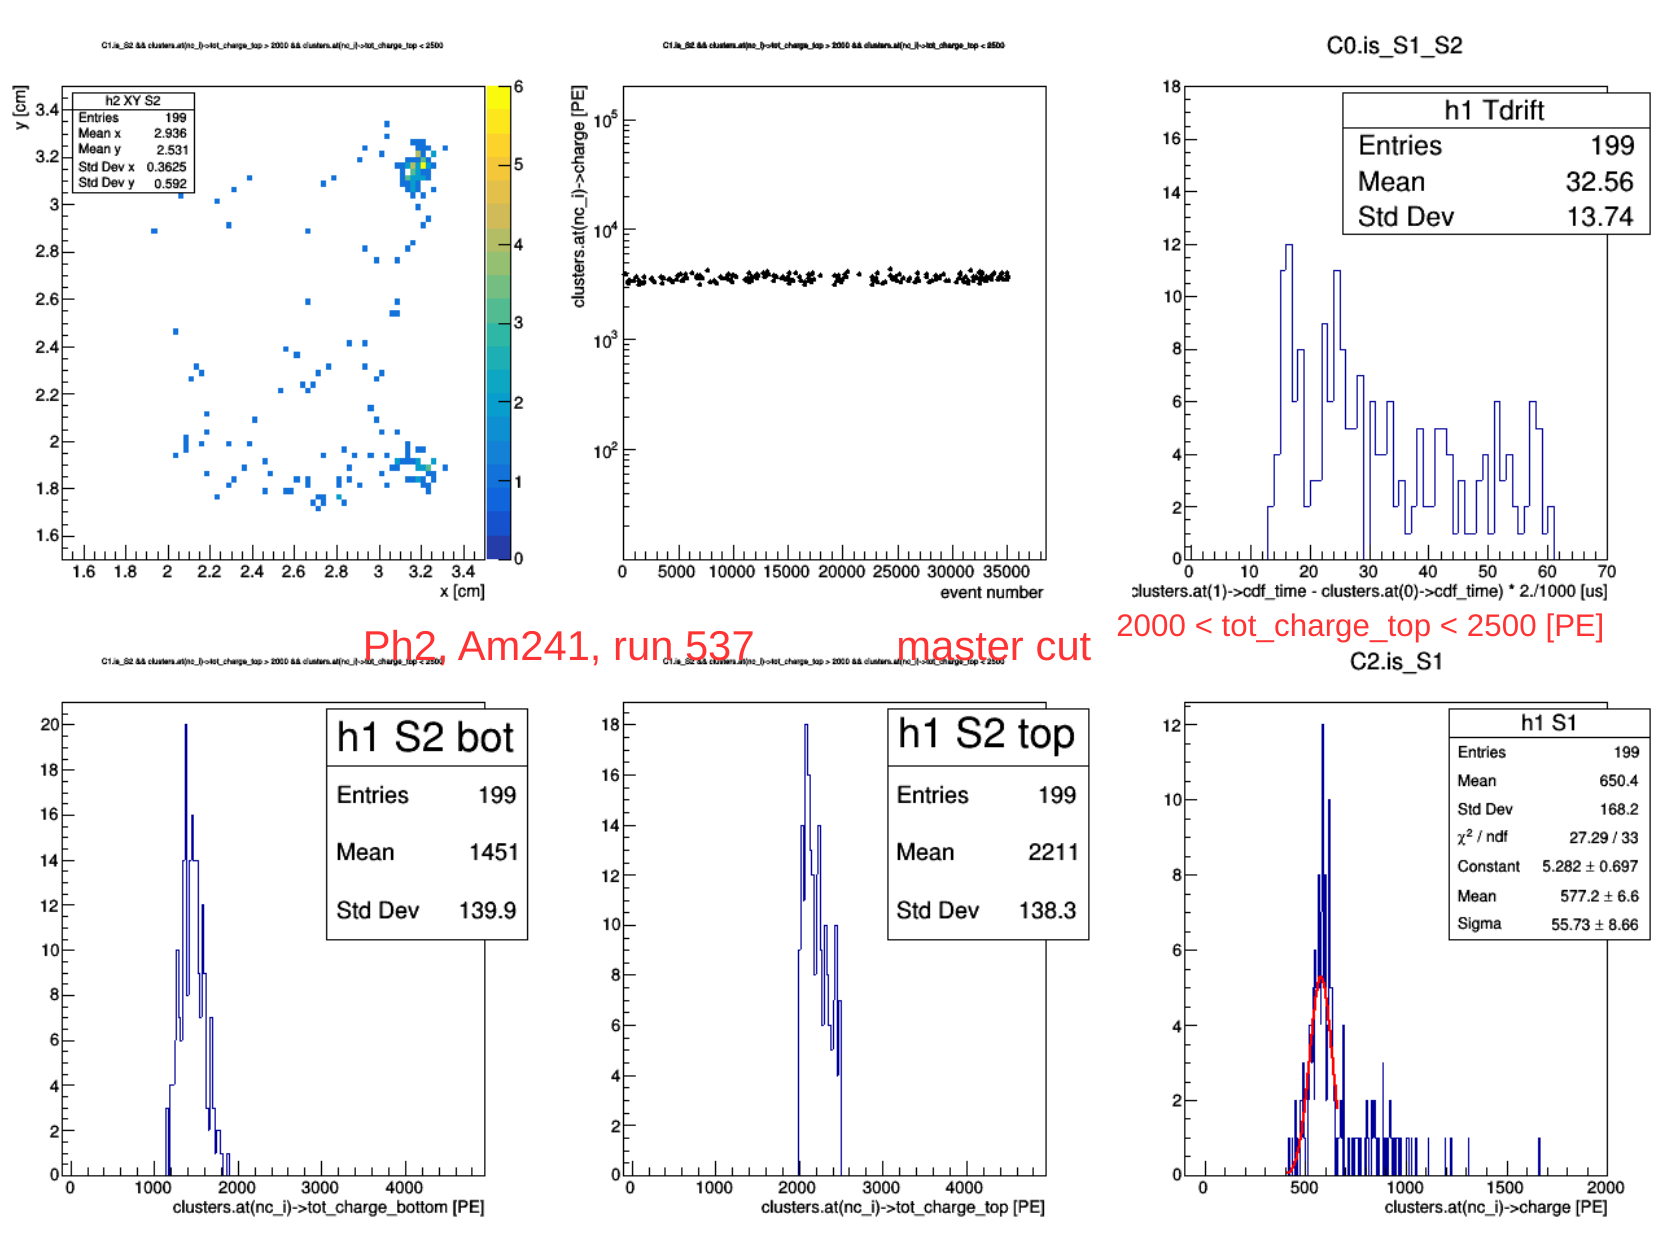

2000 < tot_charge_top < 2500 [PE]
Ph2, Am241, run 537
master cut